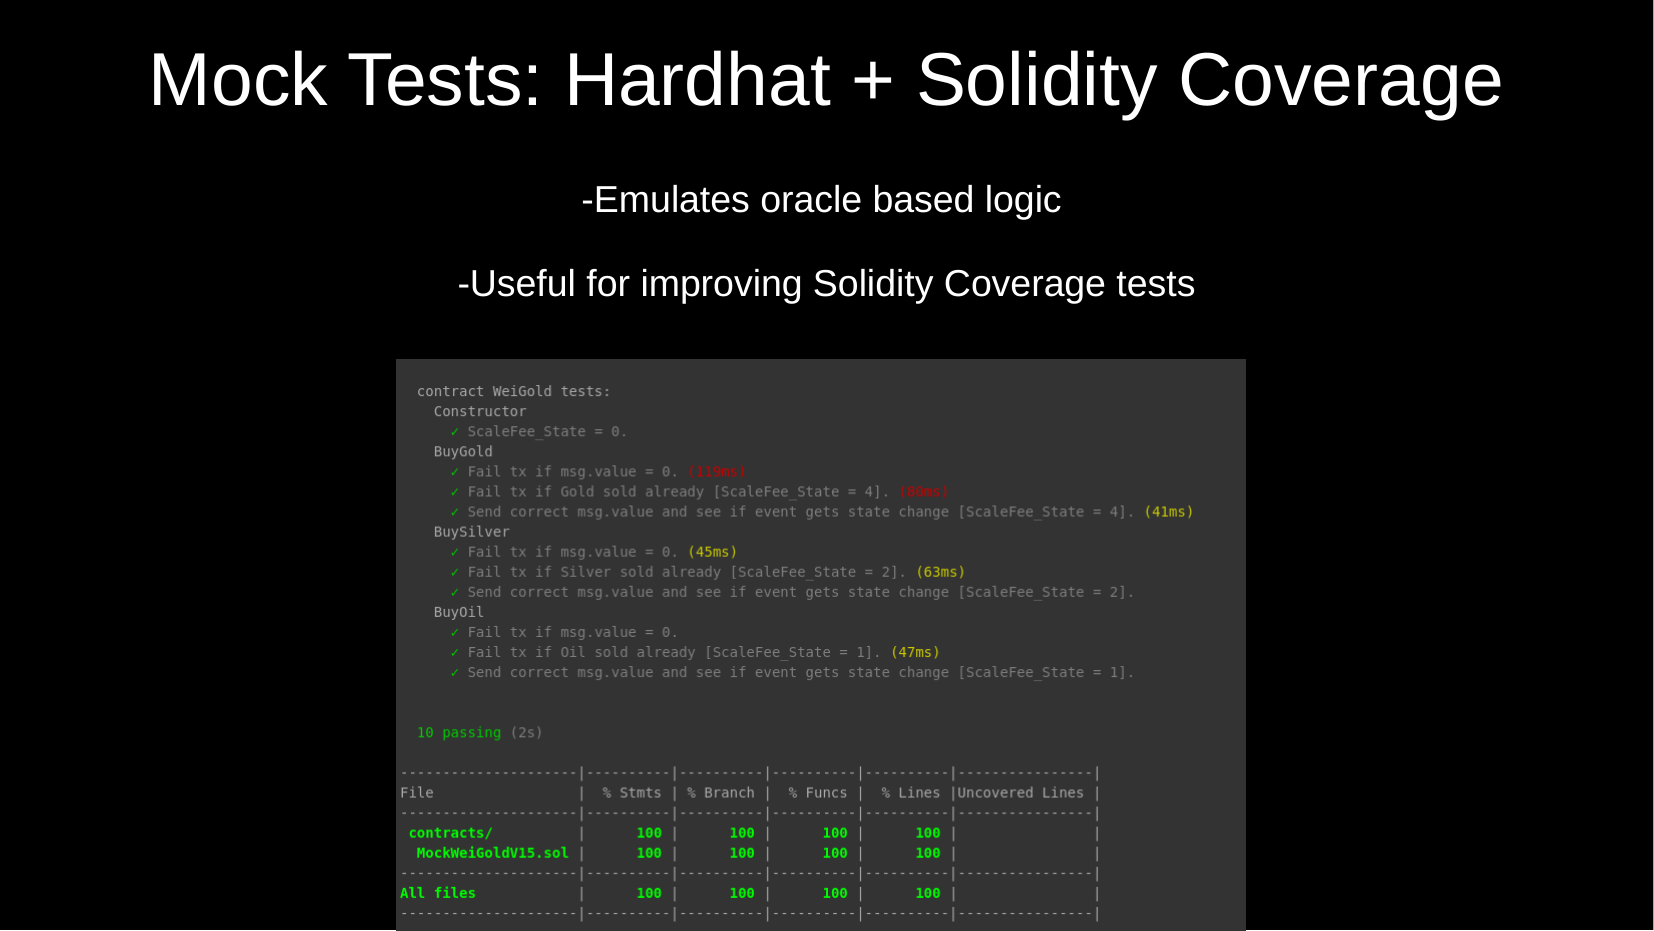

Mock Tests: Hardhat + Solidity Coverage
-Emulates oracle based logic
-Useful for improving Solidity Coverage tests